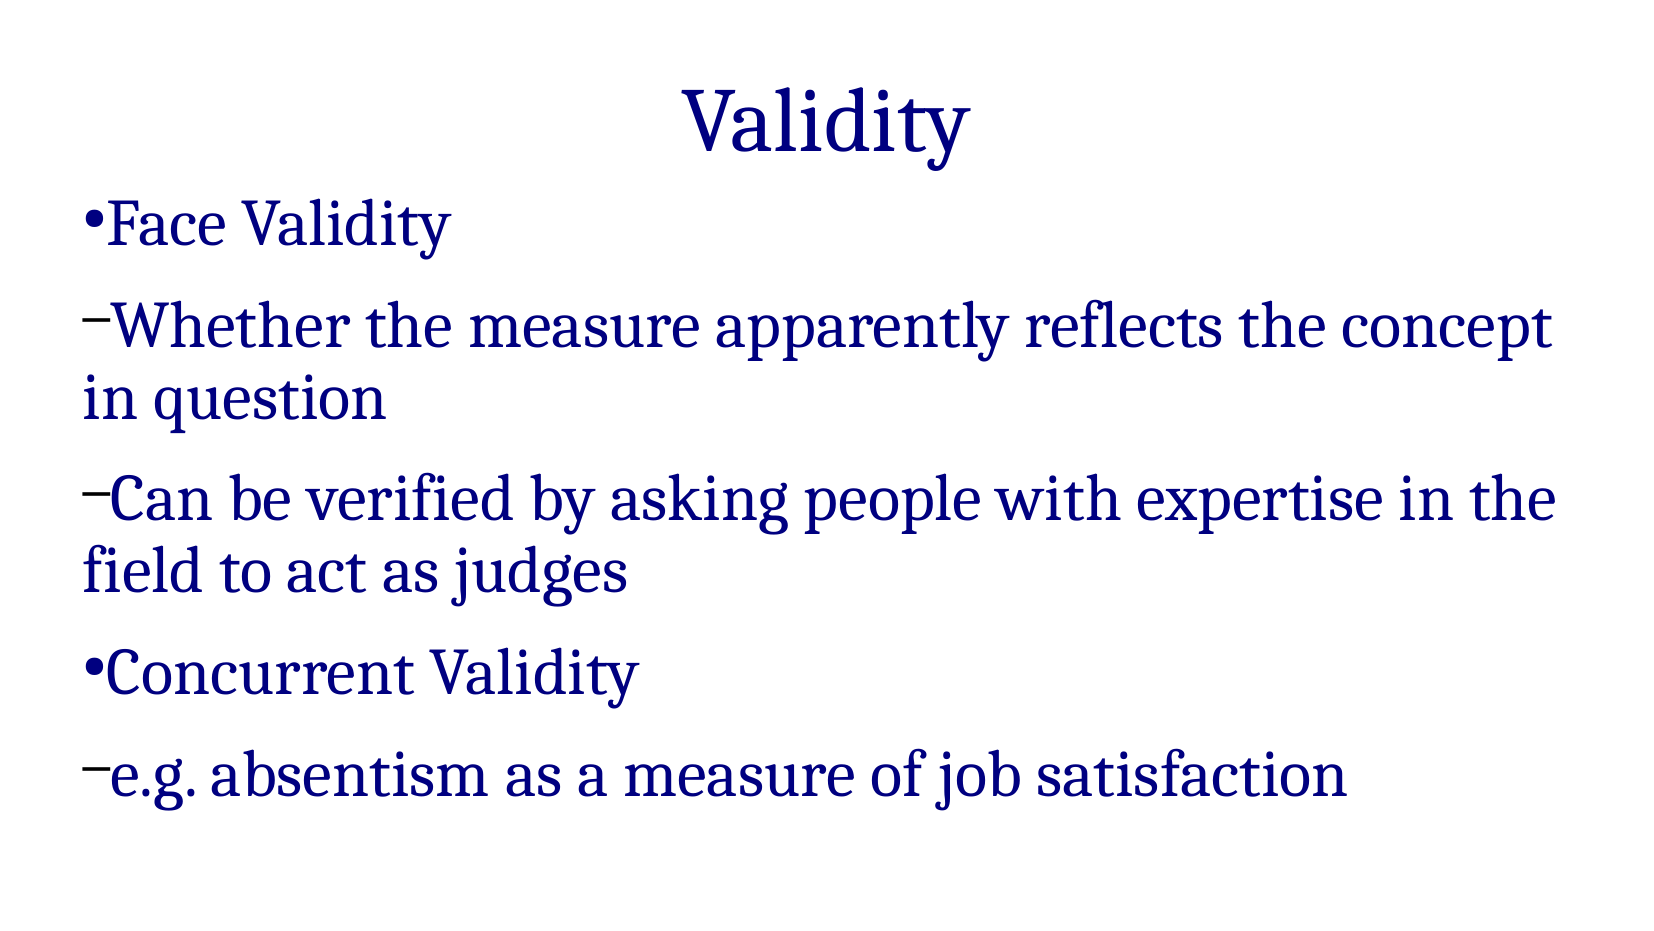

# Validity
Face Validity
Whether the measure apparently reflects the concept in question
Can be verified by asking people with expertise in the field to act as judges
Concurrent Validity
e.g. absentism as a measure of job satisfaction